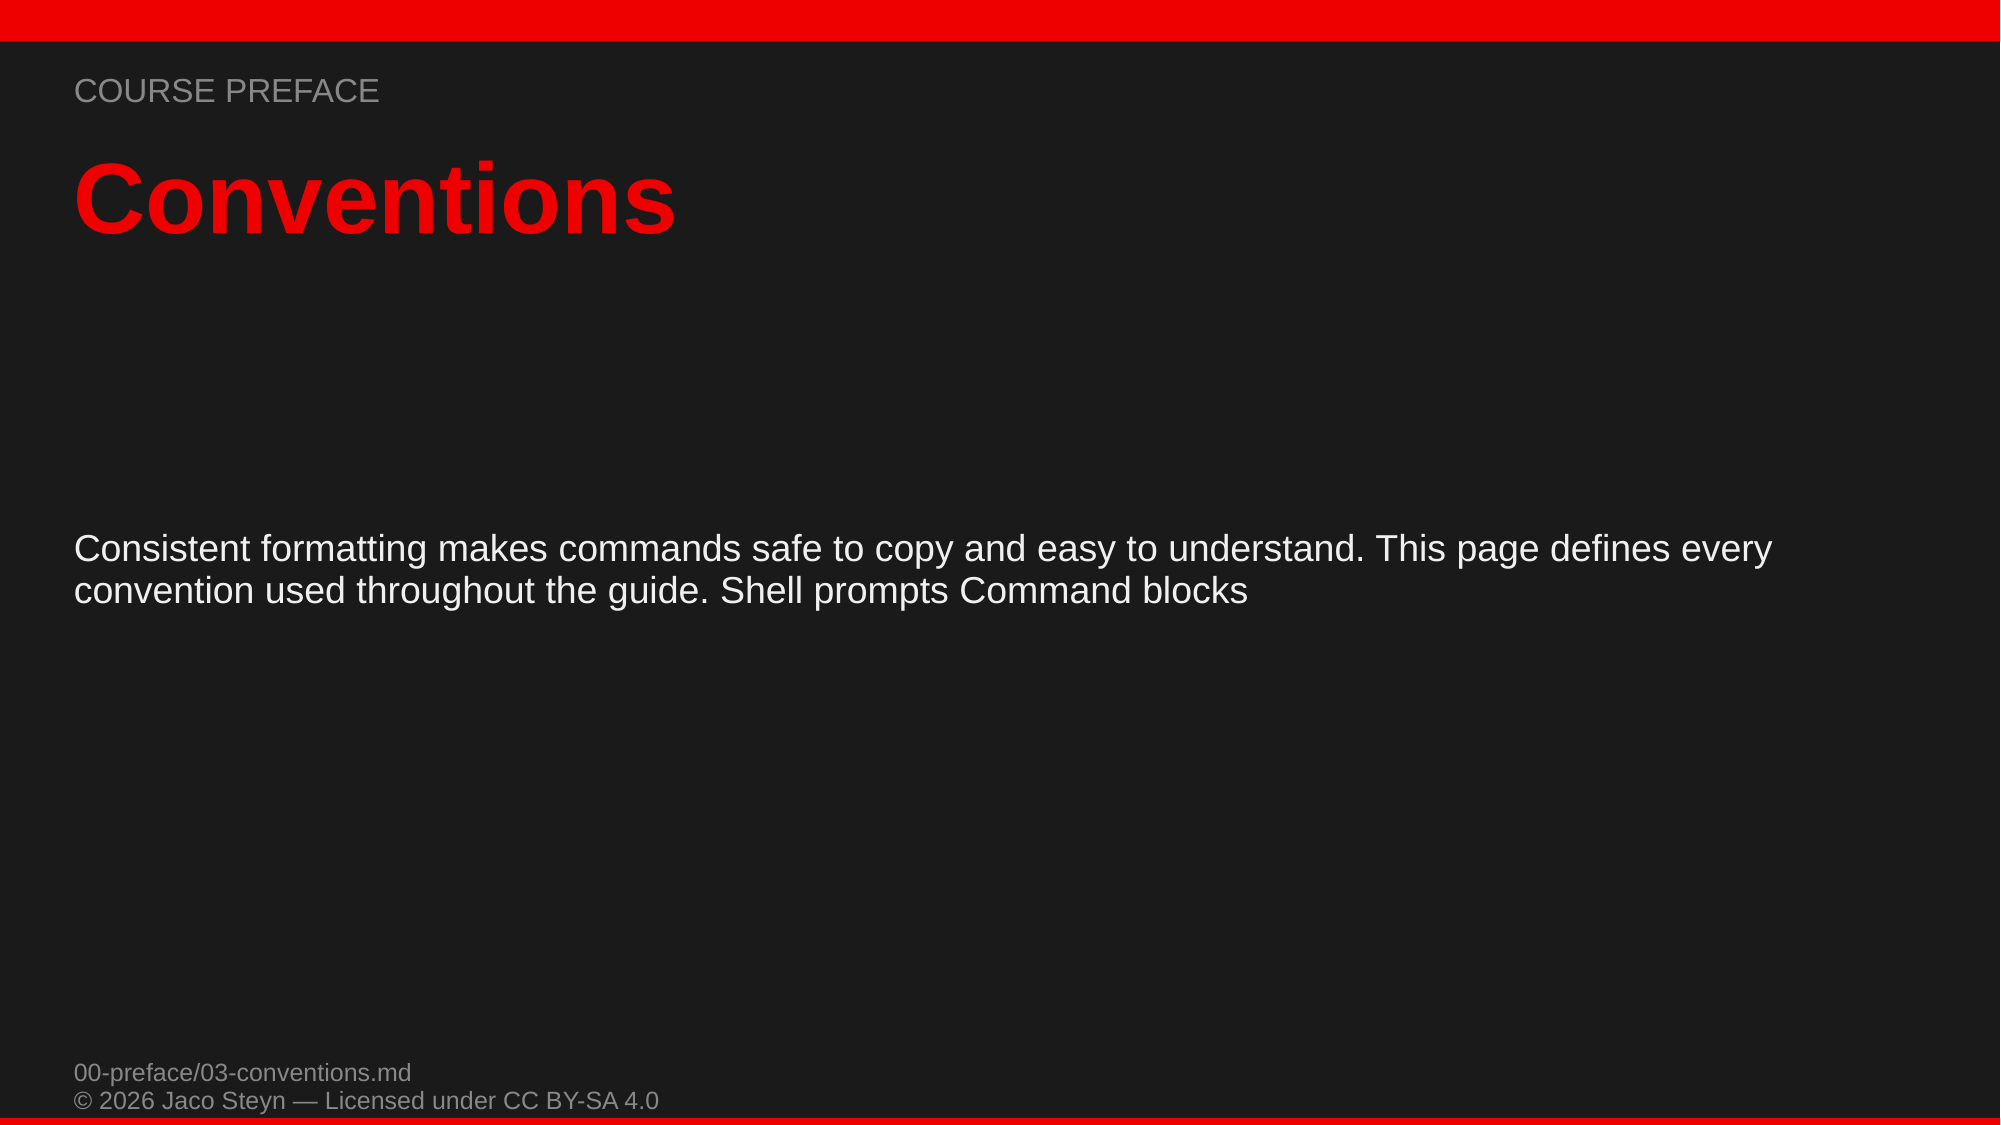

COURSE PREFACE
Conventions
Consistent formatting makes commands safe to copy and easy to understand. This page defines every convention used throughout the guide. Shell prompts Command blocks
00-preface/03-conventions.md
© 2026 Jaco Steyn — Licensed under CC BY-SA 4.0